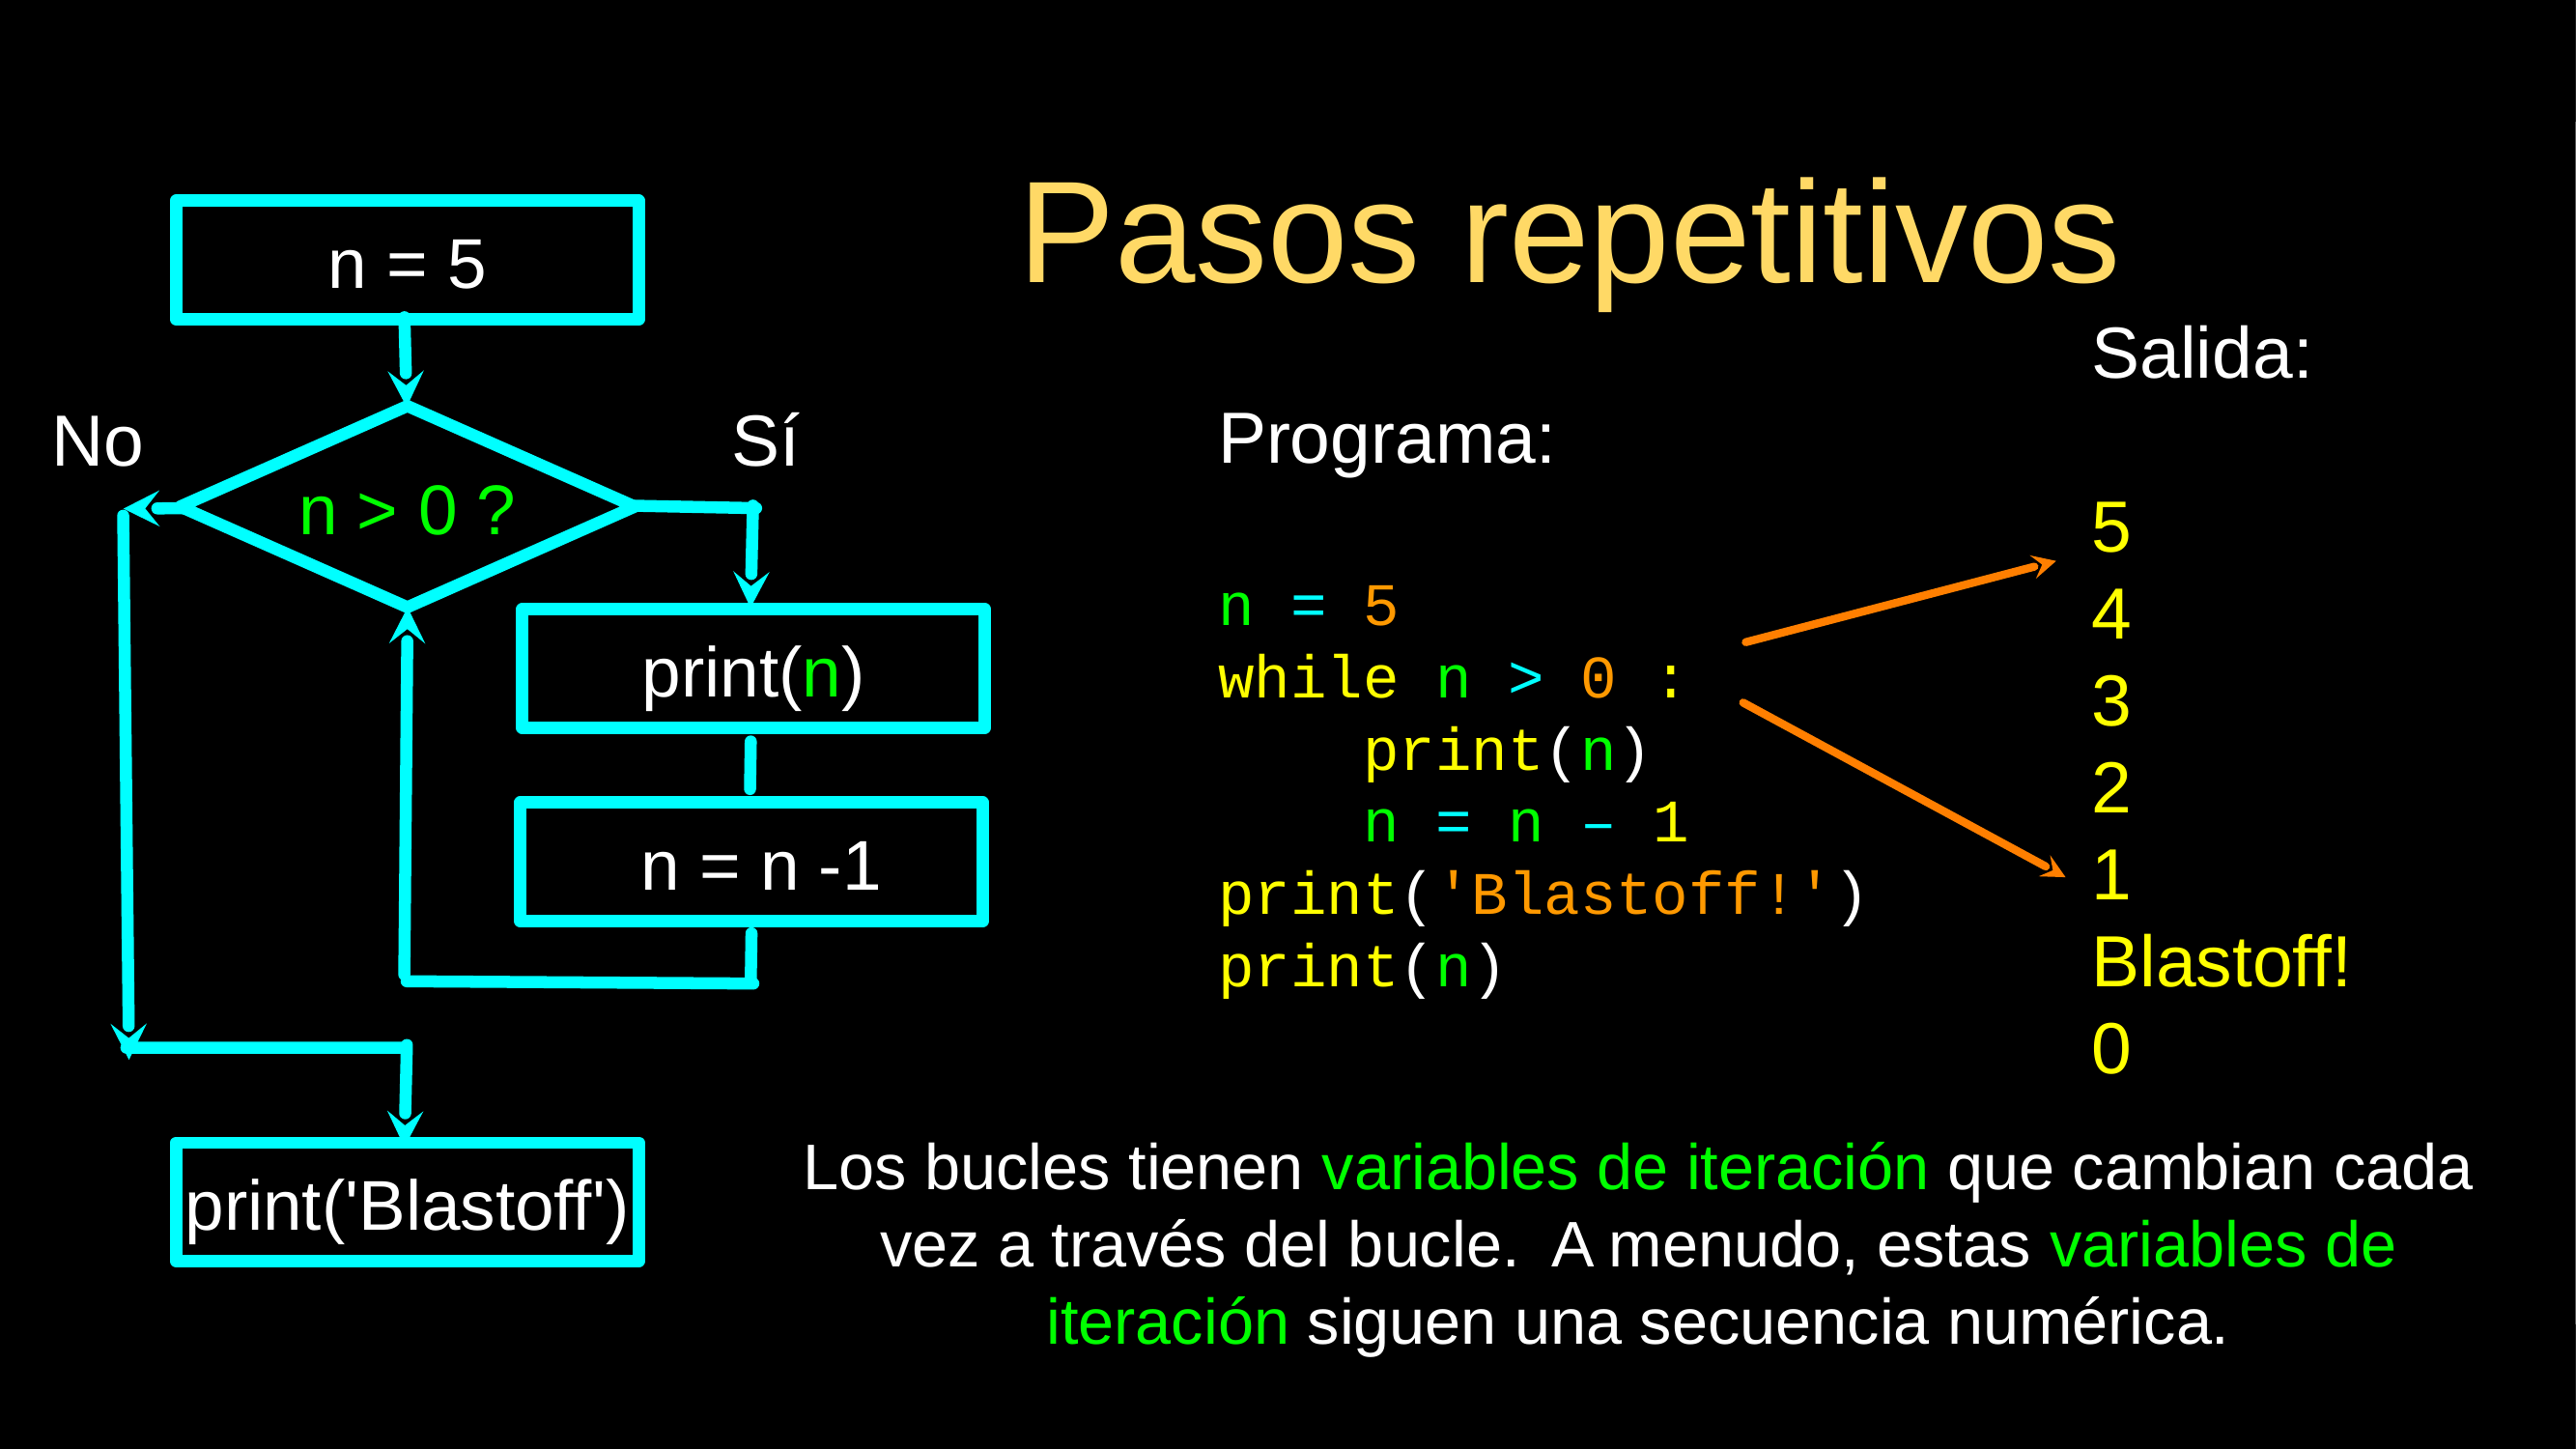

# Pasos repetitivos
n = 5
Salida:
5
4
3
2
1
Blastoff!
0
Programa:
n = 5
while n > 0 :
 print(n)
 n = n – 1
print('Blastoff!')
print(n)
No
Sí
n > 0 ?
print(n)
 n = n -1
Los bucles tienen variables de iteración que cambian cada vez a través del bucle. A menudo, estas variables de iteración siguen una secuencia numérica.
print('Blastoff')